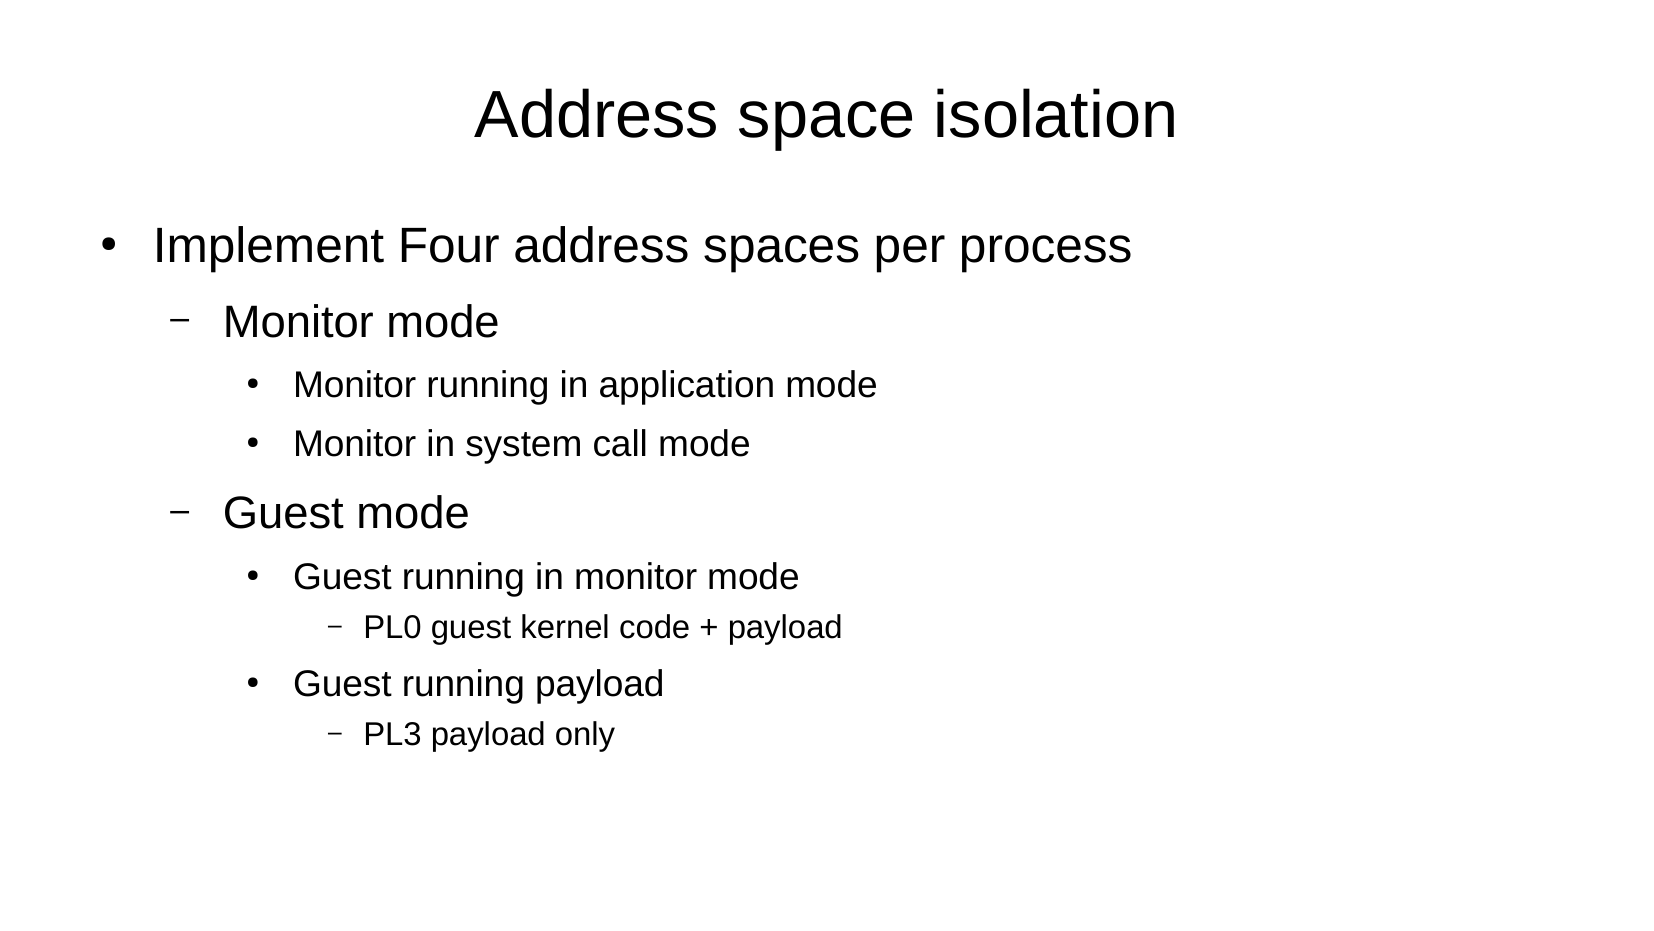

# Address space isolation
Implement Four address spaces per process
Monitor mode
Monitor running in application mode
Monitor in system call mode
Guest mode
Guest running in monitor mode
PL0 guest kernel code + payload
Guest running payload
PL3 payload only